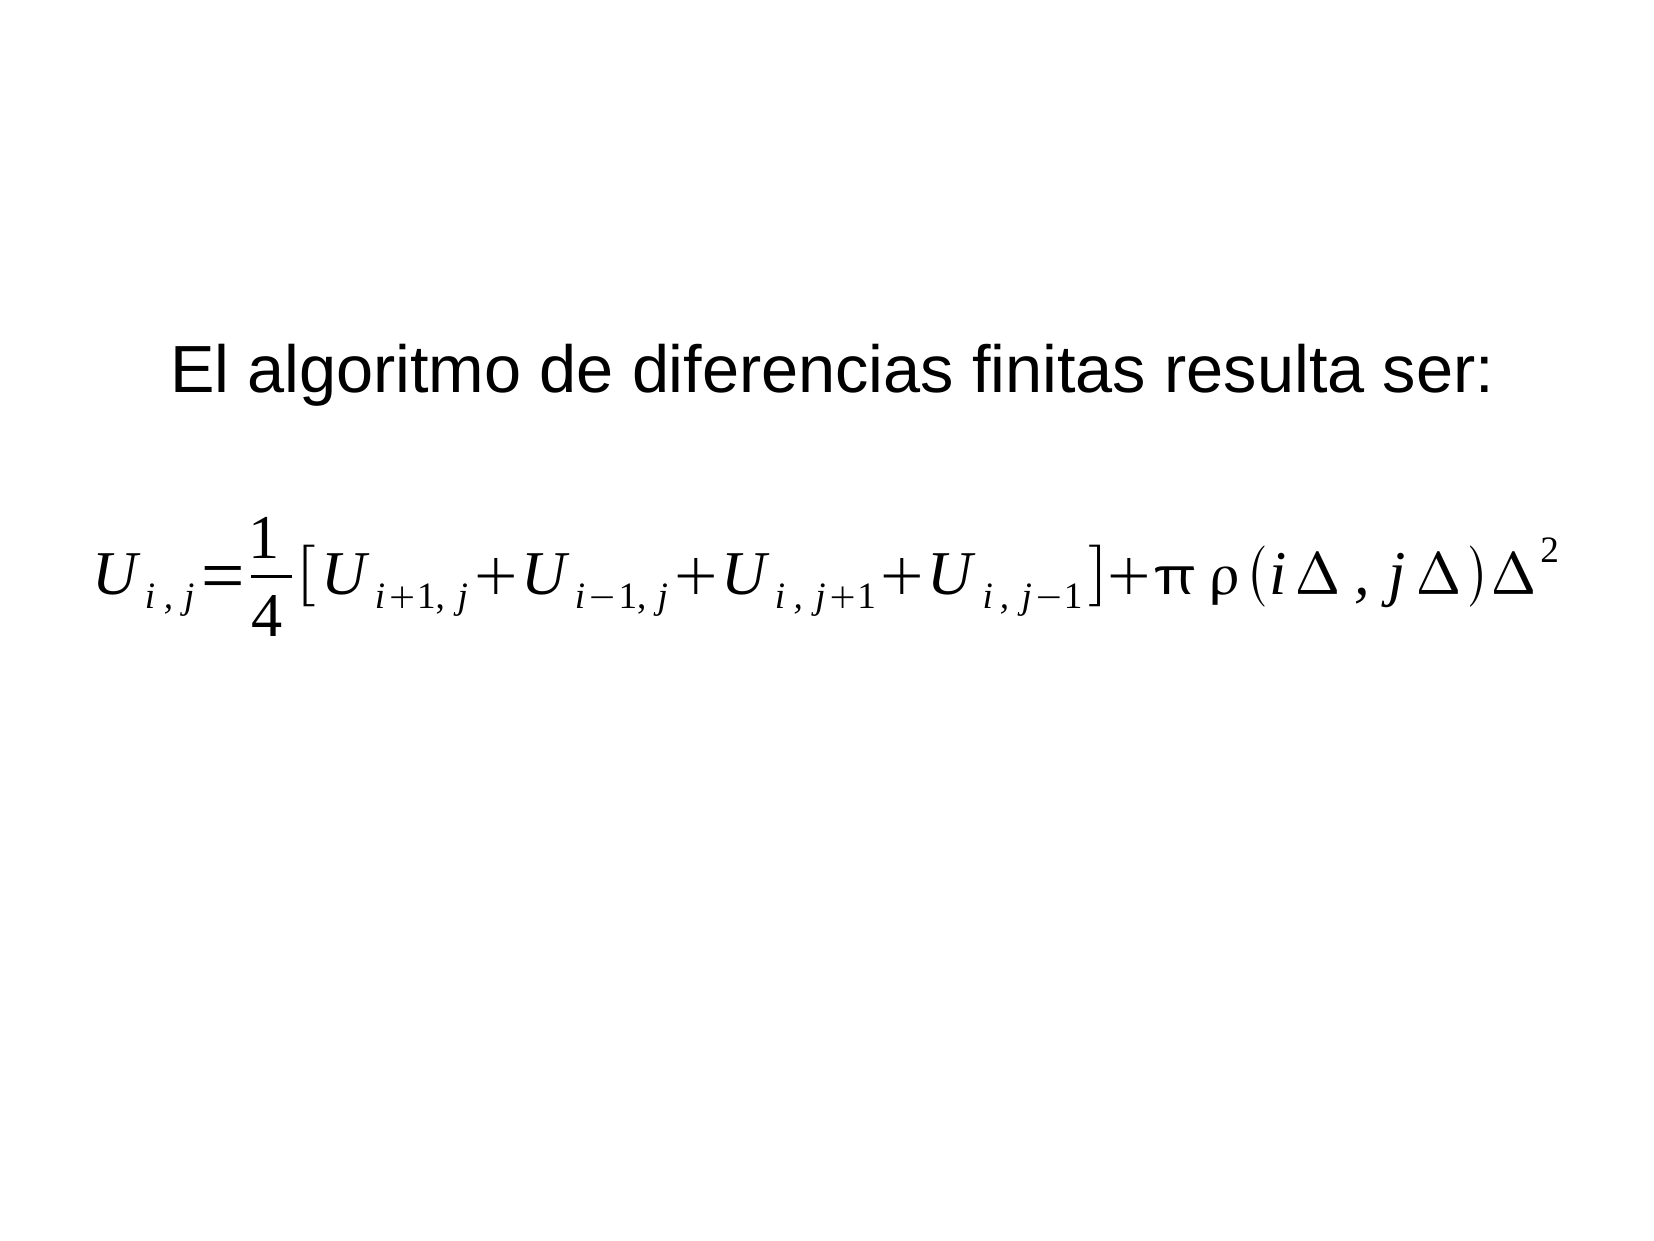

#
El algoritmo de diferencias finitas resulta ser: